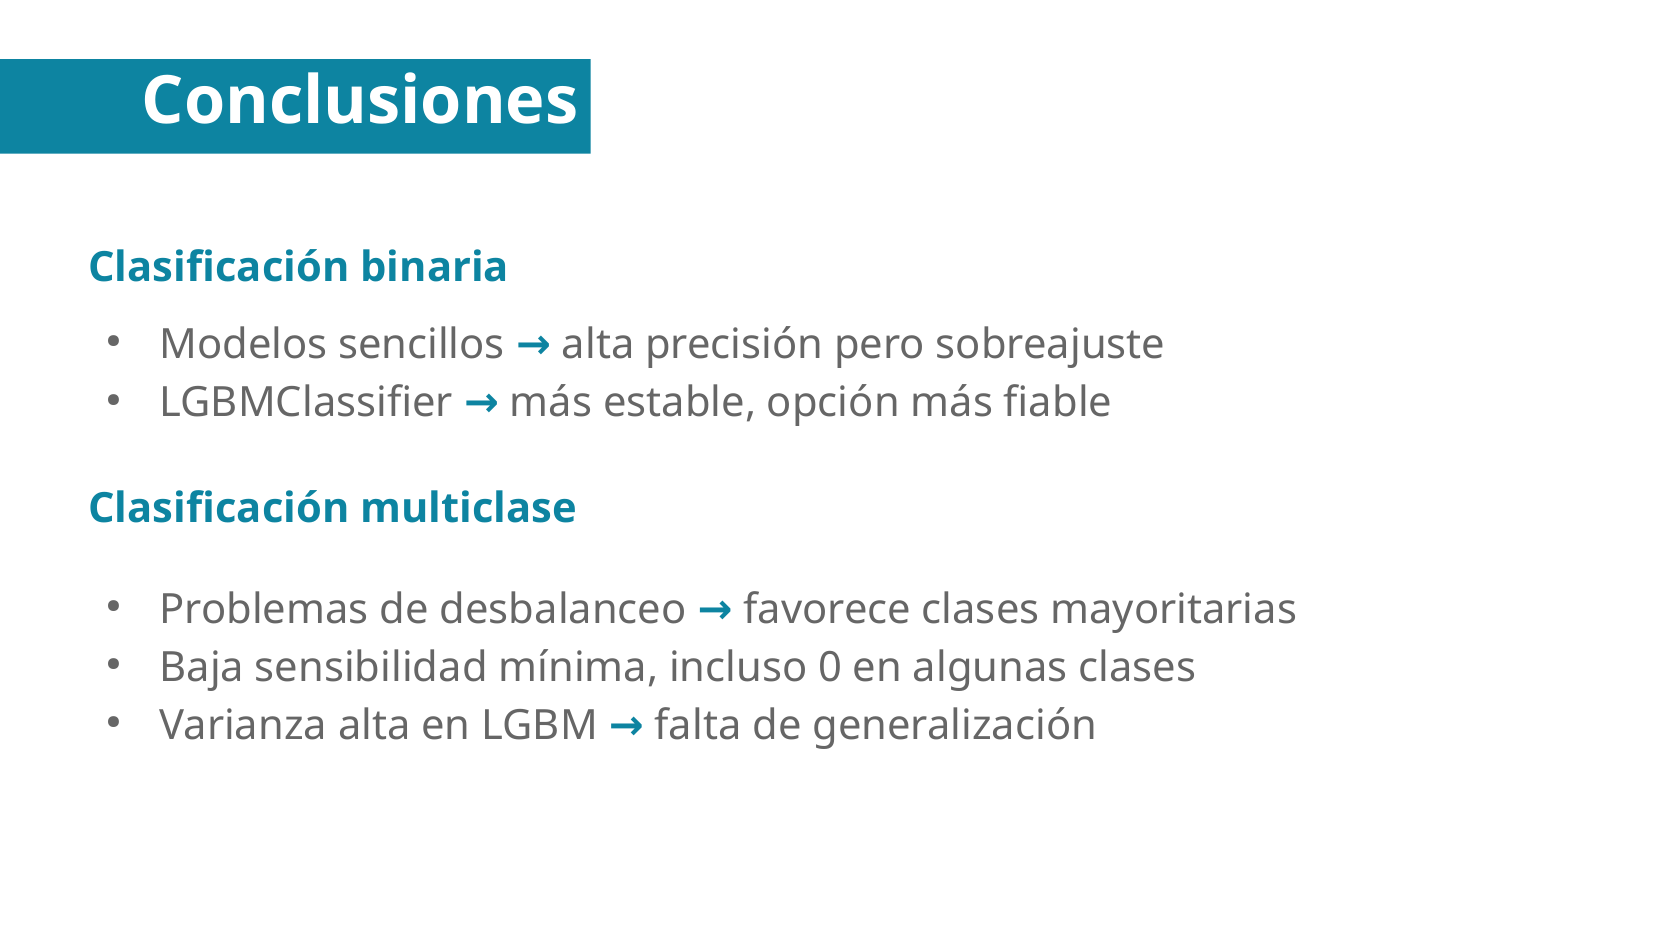

# Conclusiones
Clasificación binaria
Modelos sencillos → alta precisión pero sobreajuste
LGBMClassifier → más estable, opción más fiable
Clasificación multiclase
Problemas de desbalanceo → favorece clases mayoritarias
Baja sensibilidad mínima, incluso 0 en algunas clases
Varianza alta en LGBM → falta de generalización